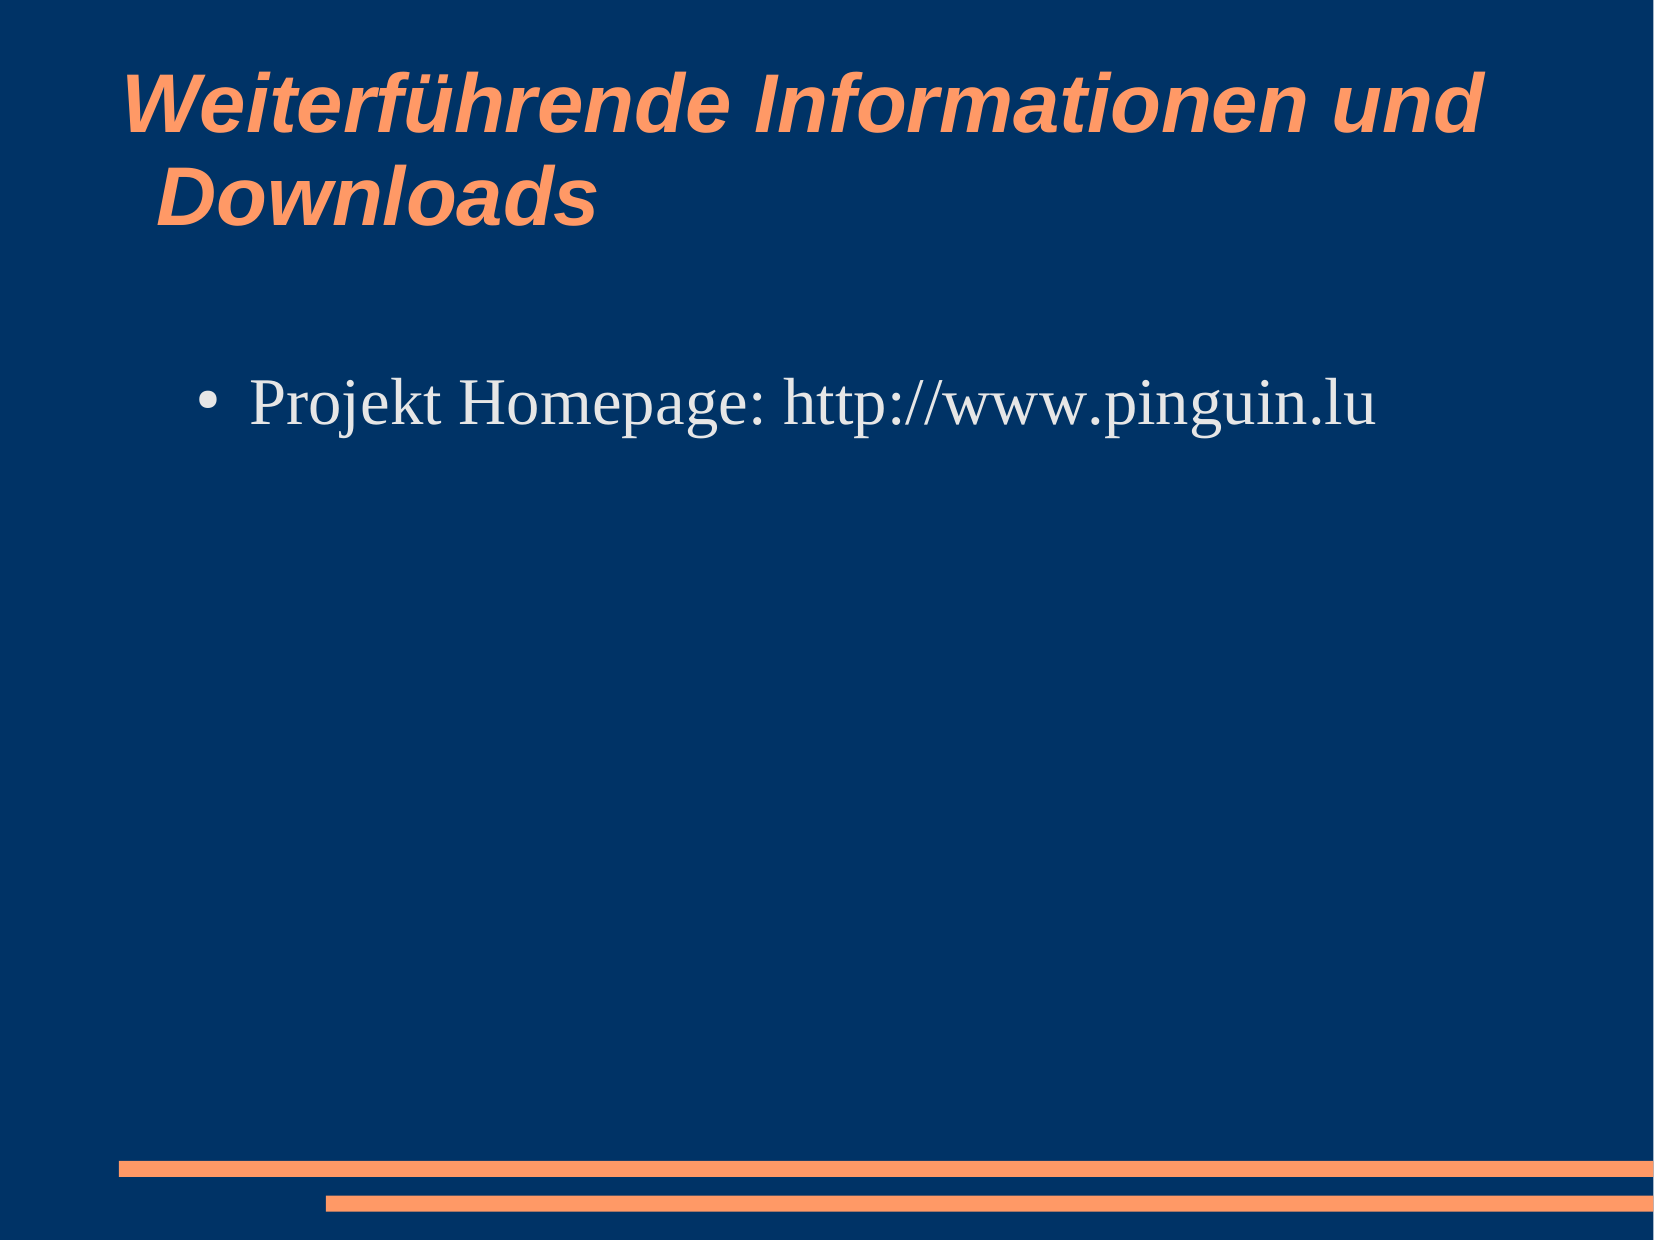

# Weiterführende Informationen und Downloads
Projekt Homepage: http://www.pinguin.lu